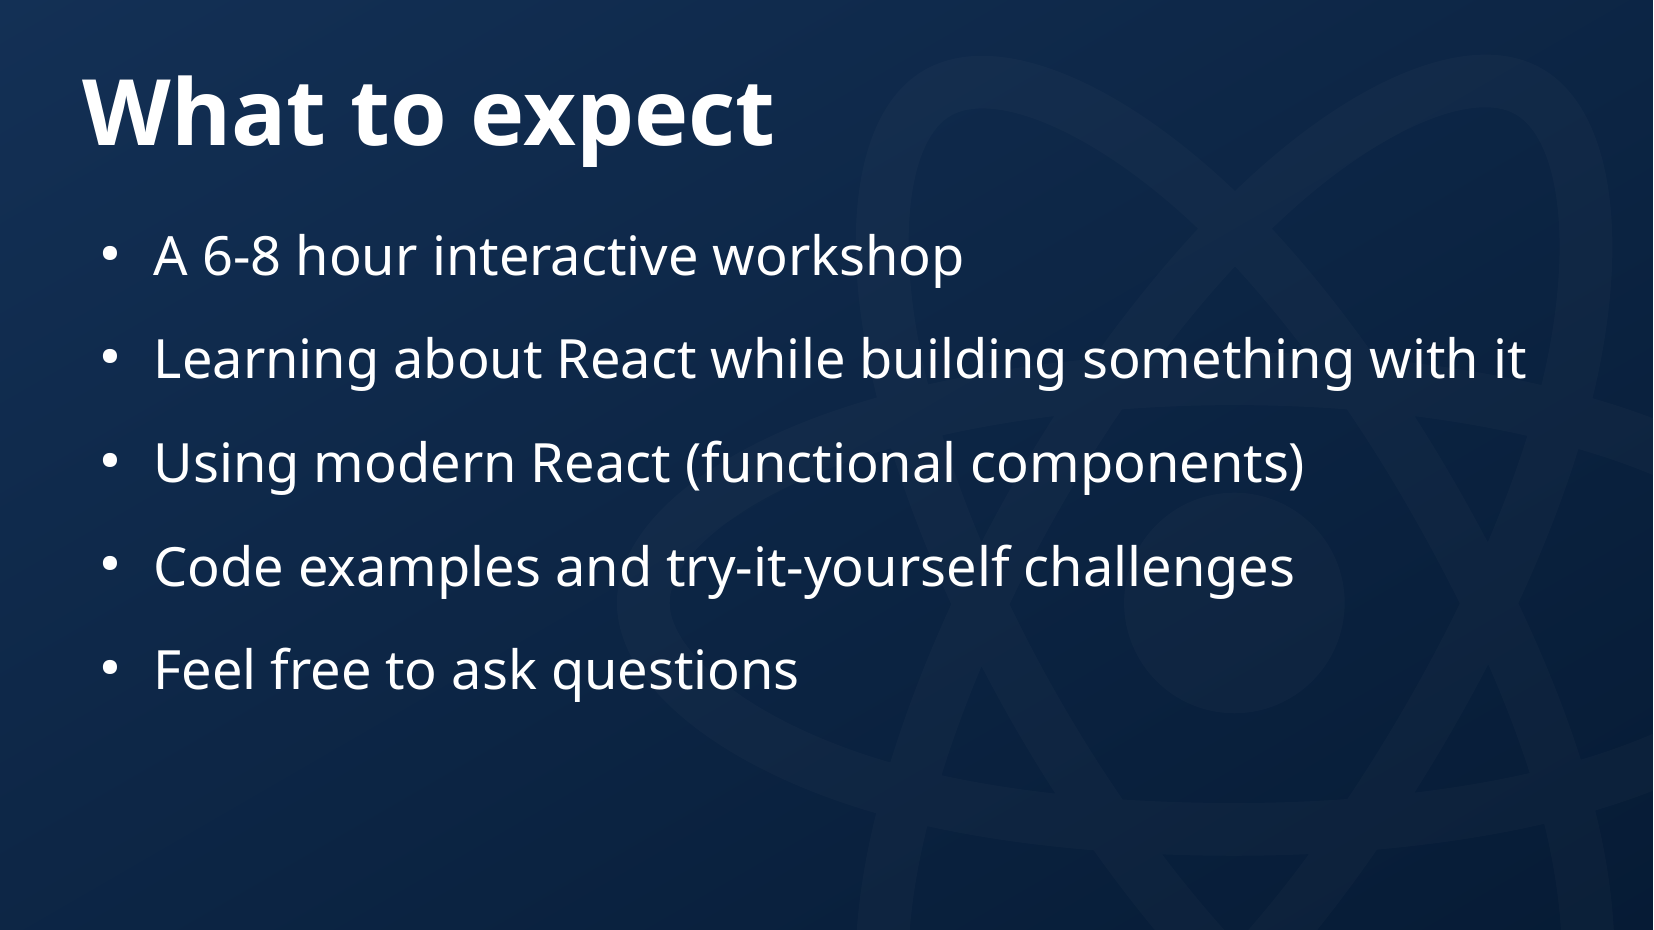

# What to expect
A 6-8 hour interactive workshop
Learning about React while building something with it
Using modern React (functional components)
Code examples and try-it-yourself challenges
Feel free to ask questions